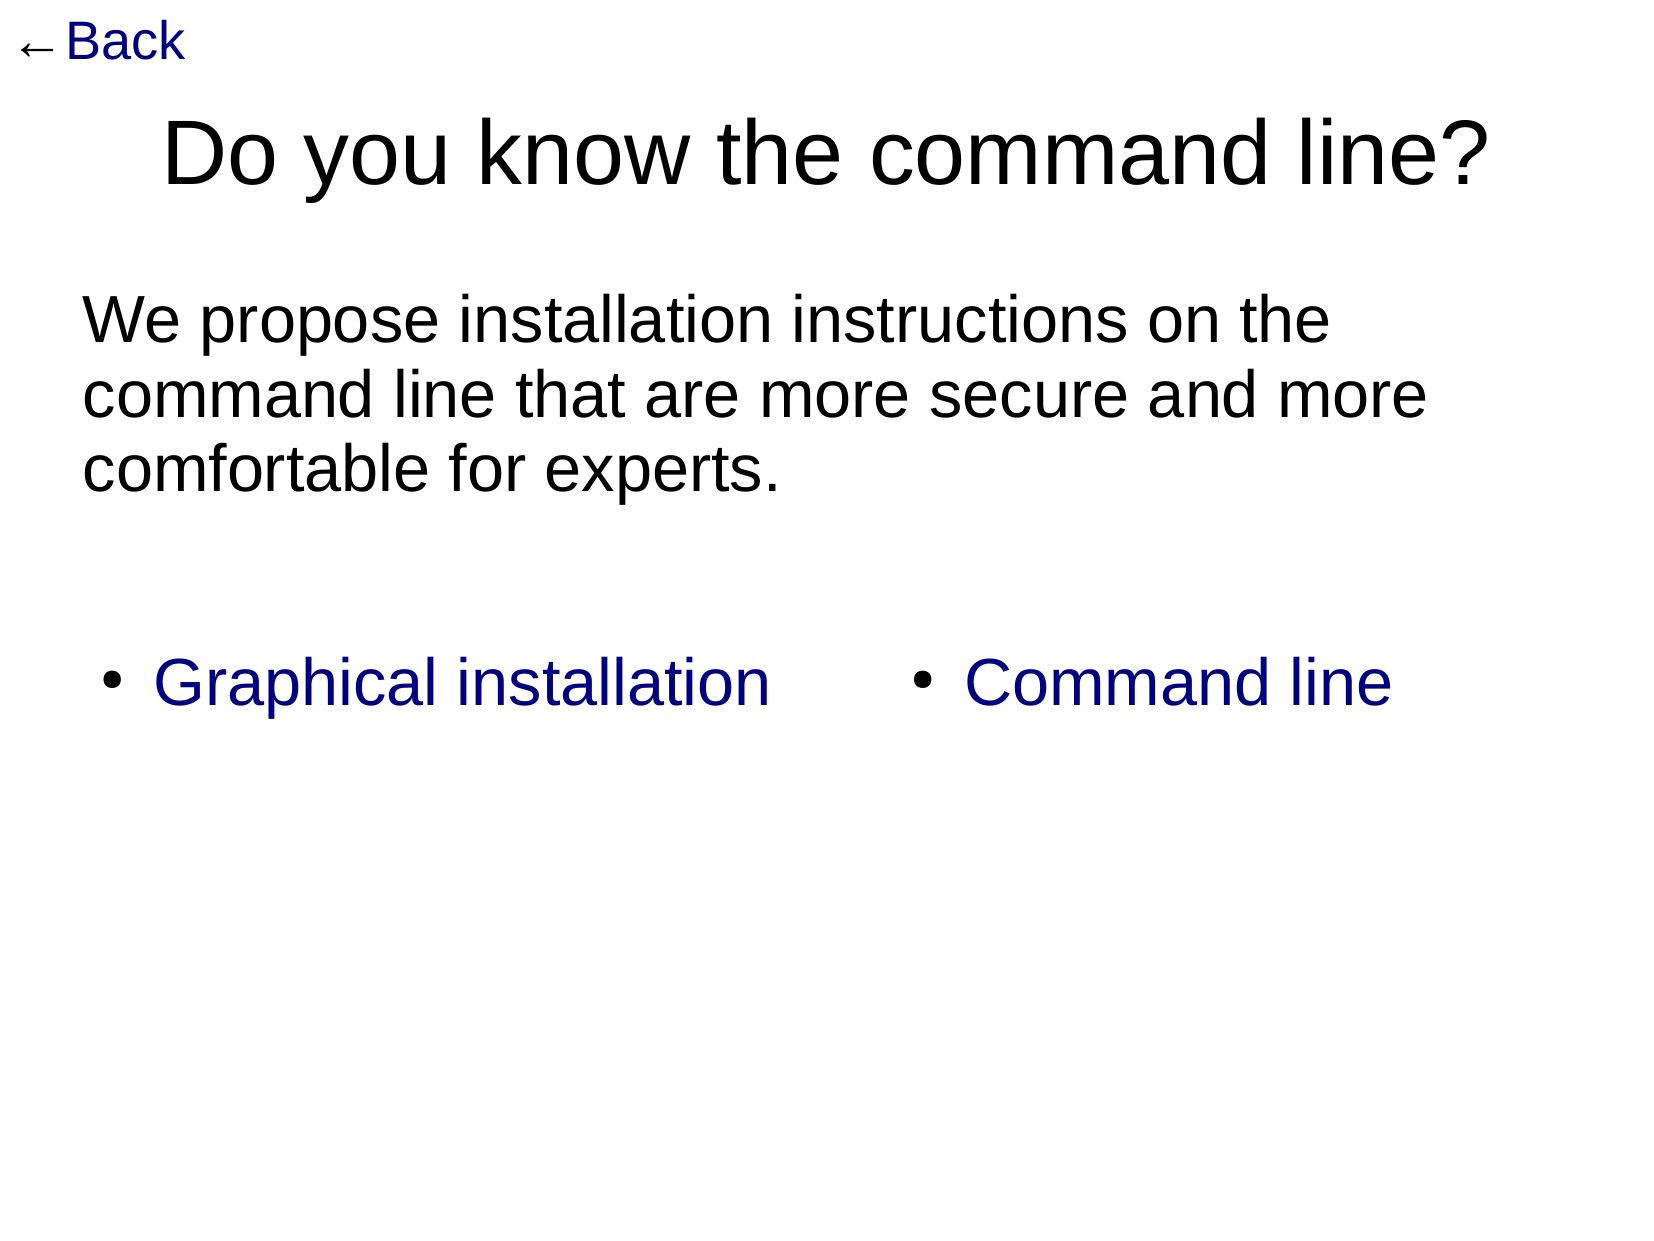

←Back
# Do you know the command line?
We propose installation instructions on the command line that are more secure and more comfortable for experts.
Graphical installation
Command line